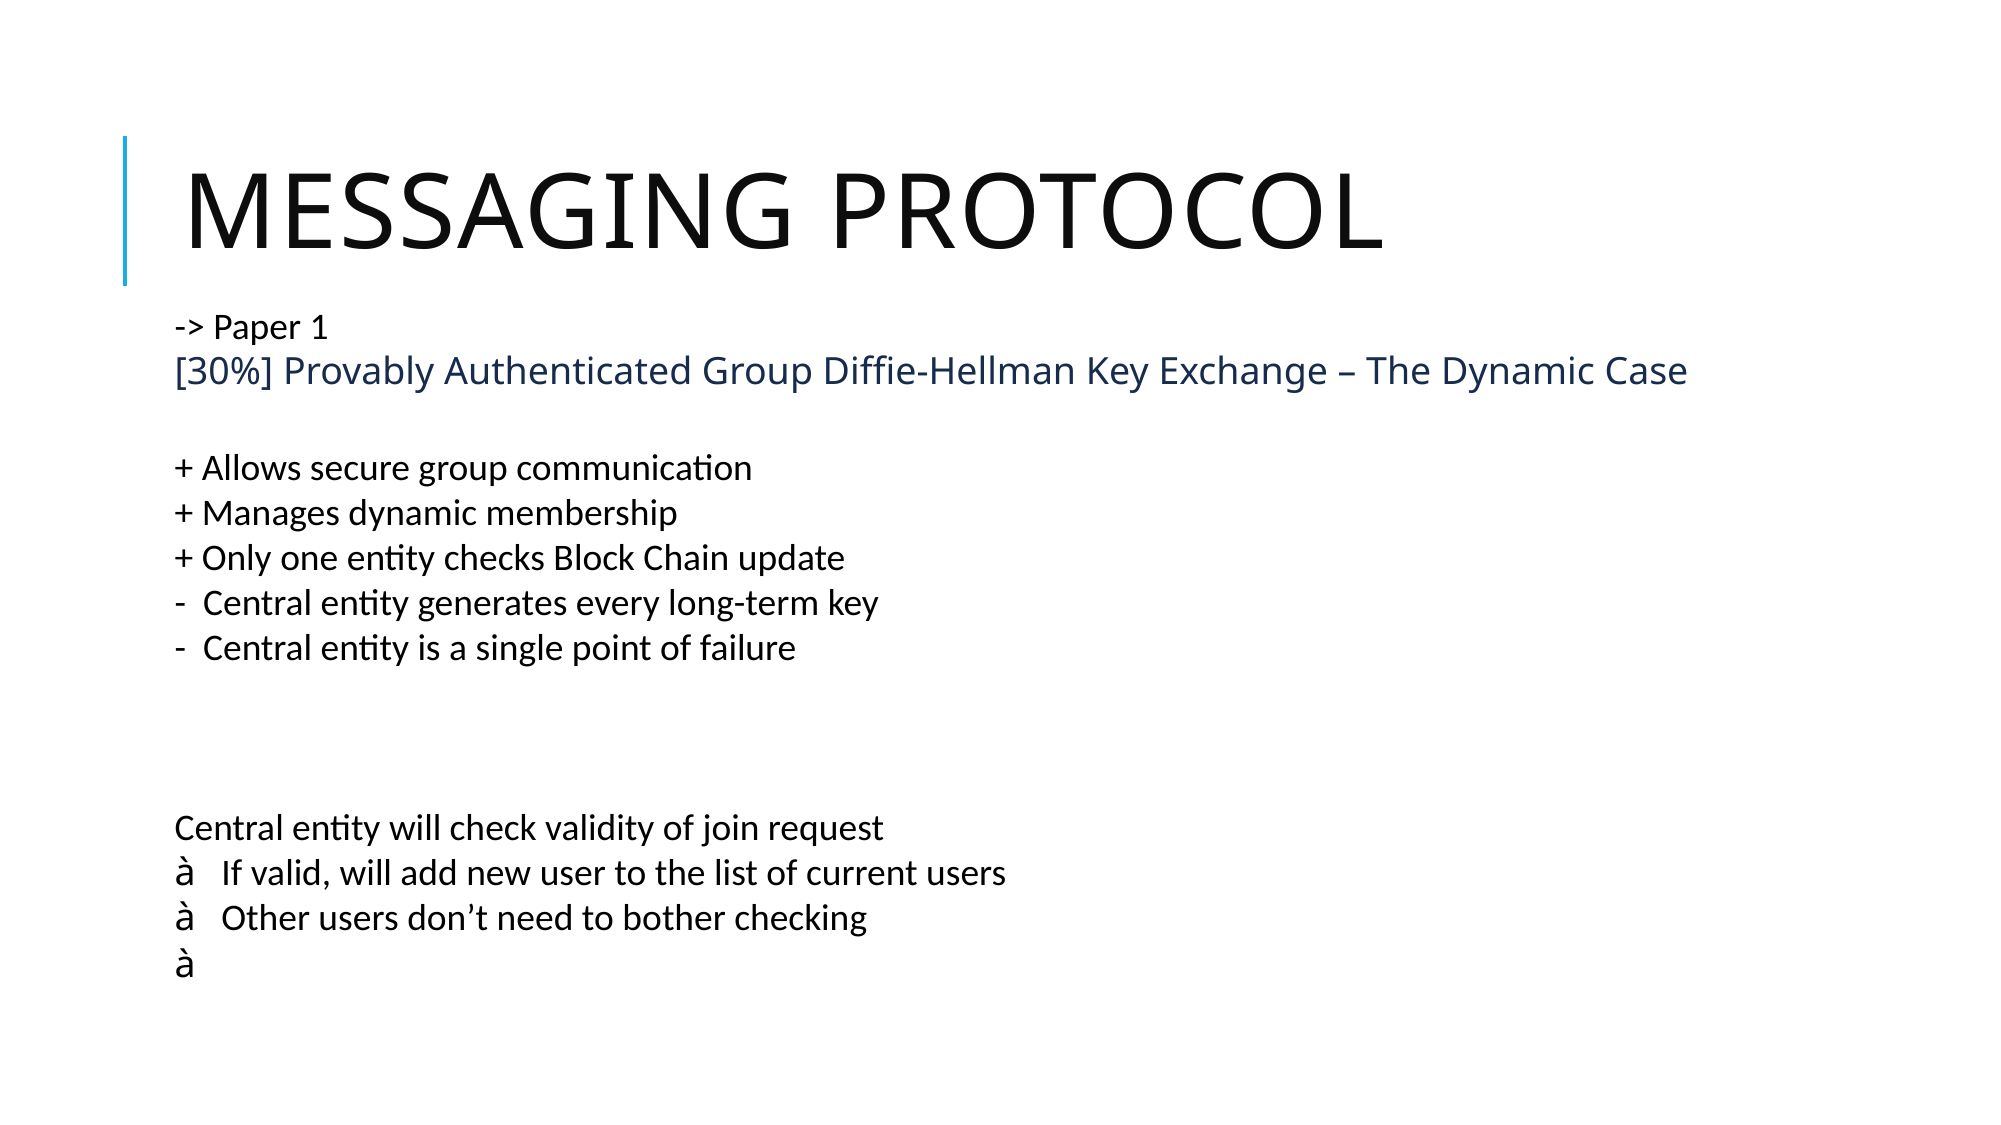

# Messaging protocol
-> Paper 1 [30%] Provably Authenticated Group Diffie-Hellman Key Exchange – The Dynamic Case
+ Allows secure group communication
+ Manages dynamic membership
+ Only one entity checks Block Chain update
- Central entity generates every long-term key
- Central entity is a single point of failure
Central entity will check validity of join request
If valid, will add new user to the list of current users
Other users don’t need to bother checking